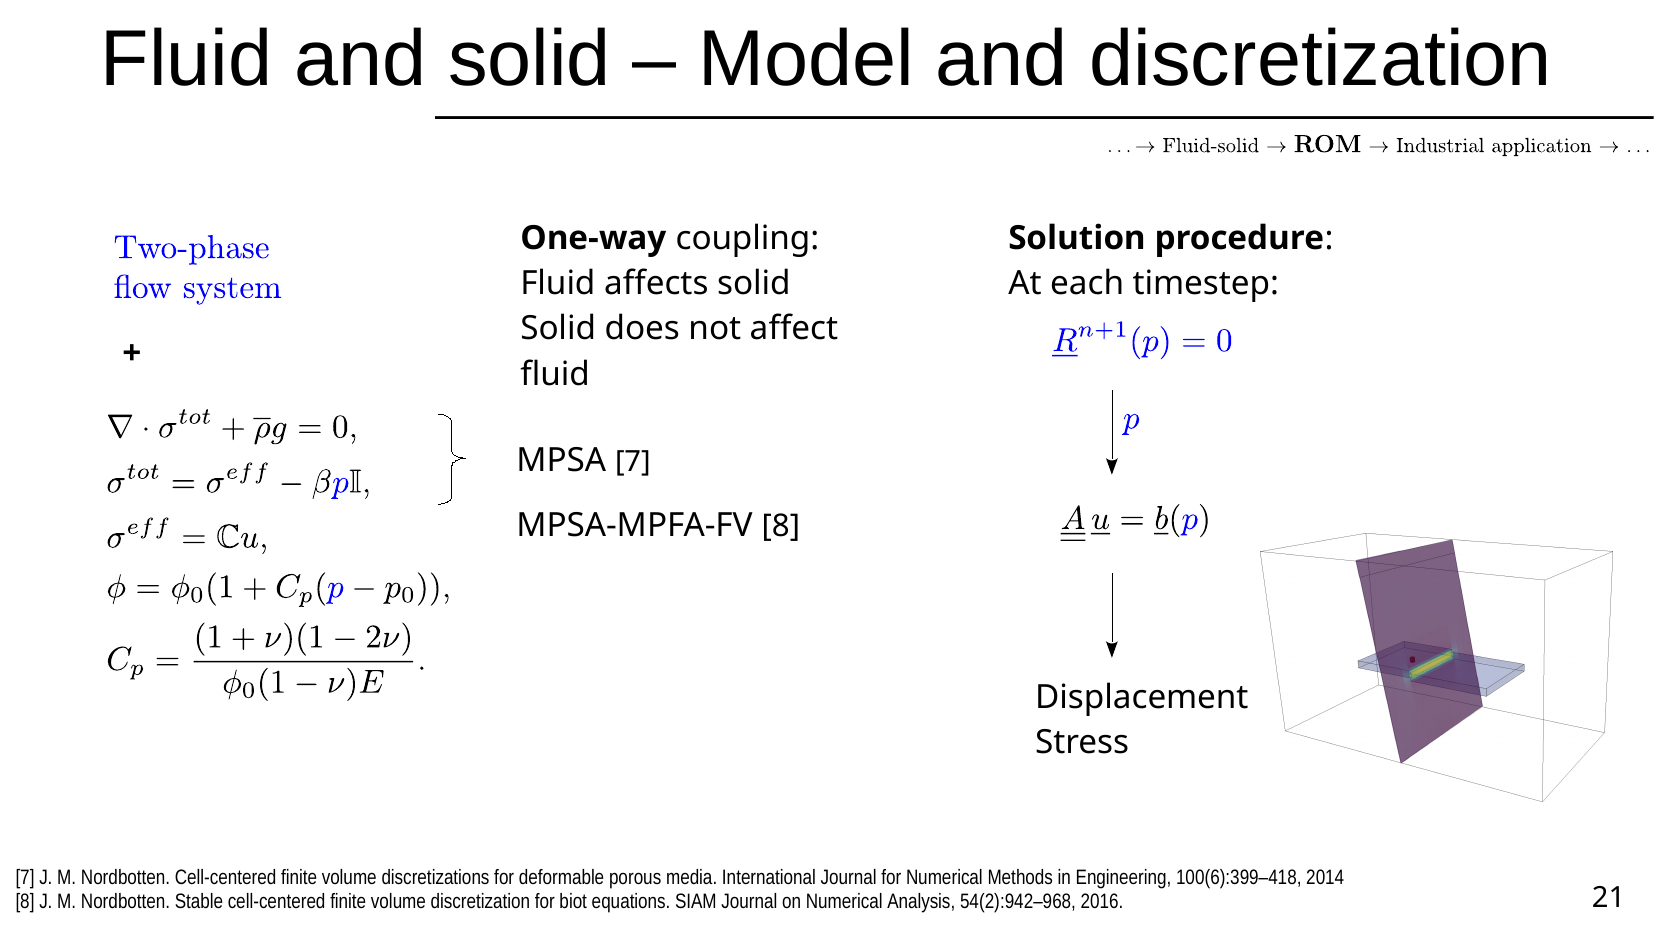

# Fluid and solid – Model and discretization
One-way coupling:
Fluid affects solid
Solid does not affect fluid
Solution procedure:
At each timestep:
+
MPSA [7]
MPSA-MPFA-FV [8]
Displacement
Stress
[7] J. M. Nordbotten. Cell-centered finite volume discretizations for deformable porous media. International Journal for Numerical Methods in Engineering, 100(6):399–418, 2014
[8] J. M. Nordbotten. Stable cell-centered finite volume discretization for biot equations. SIAM Journal on Numerical Analysis, 54(2):942–968, 2016.